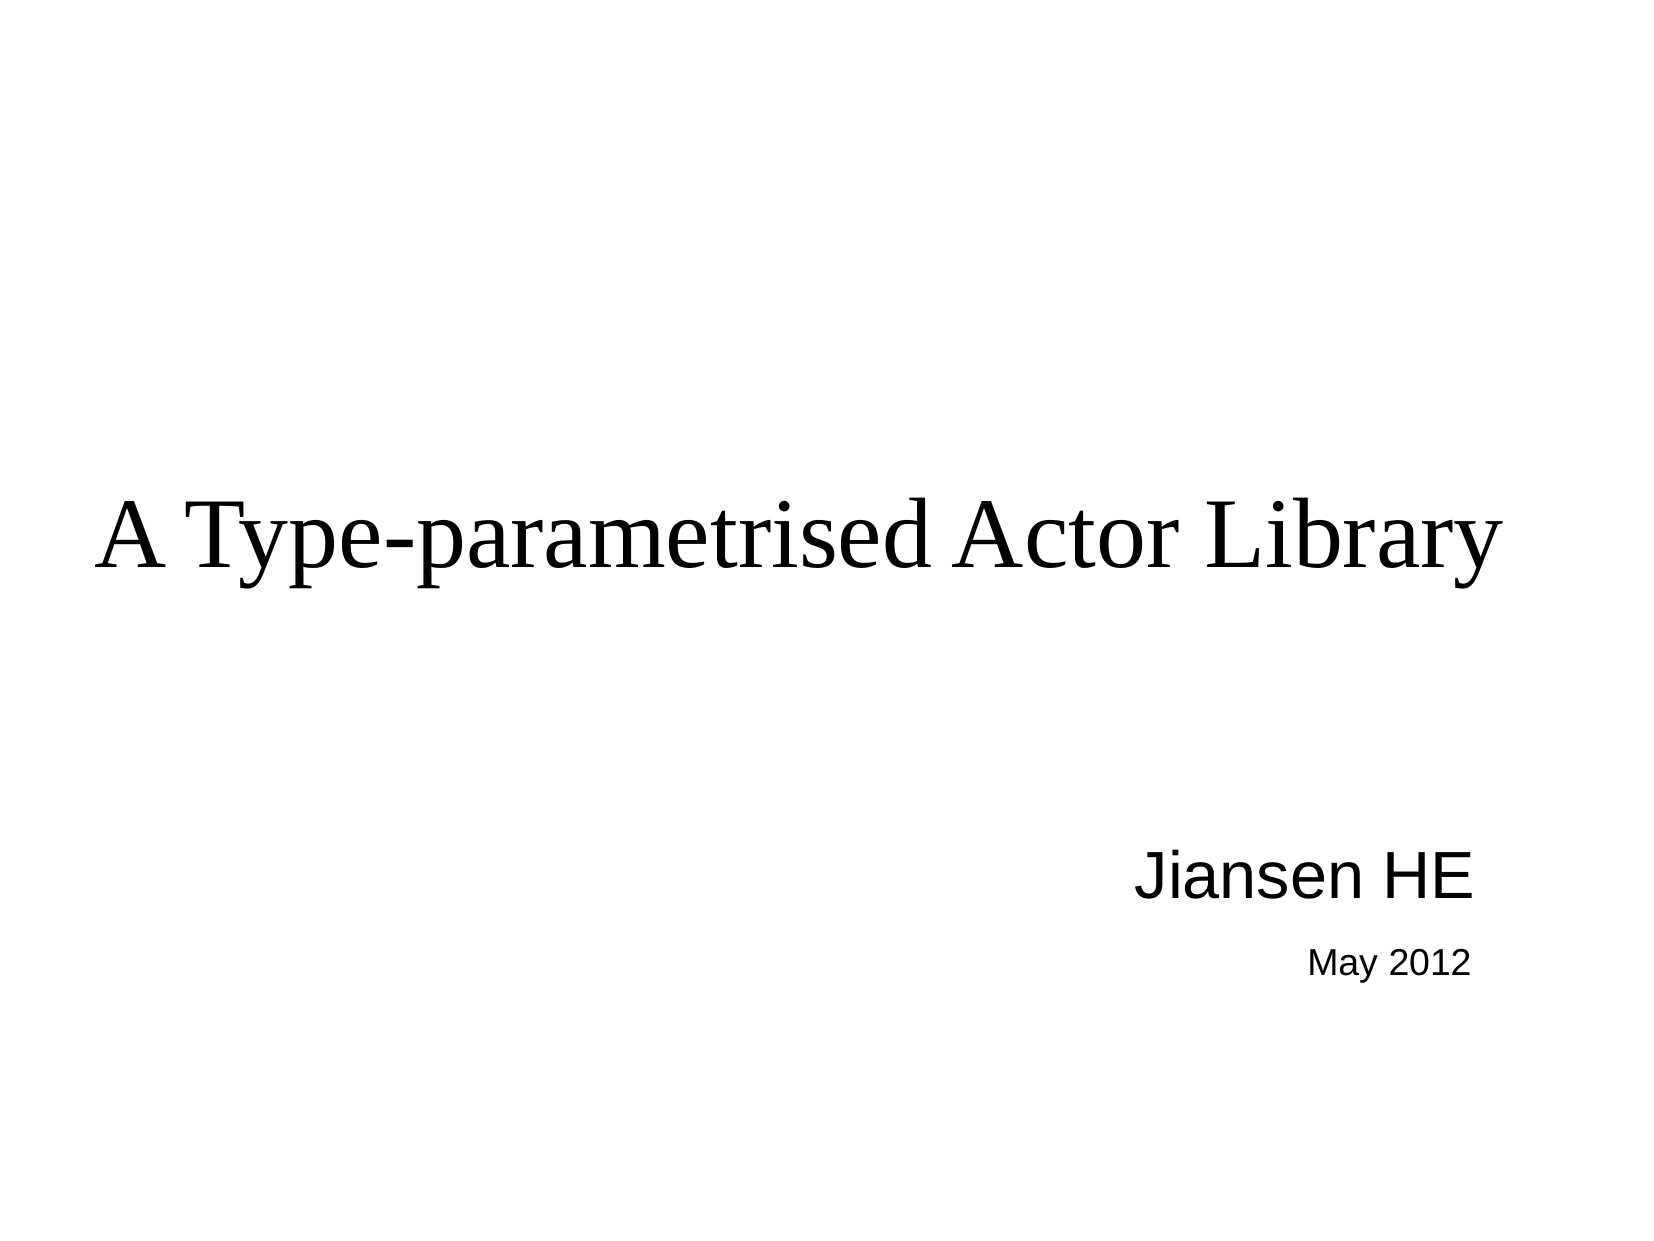

# A Type-parametrised Actor Library
Jiansen HE
May 2012